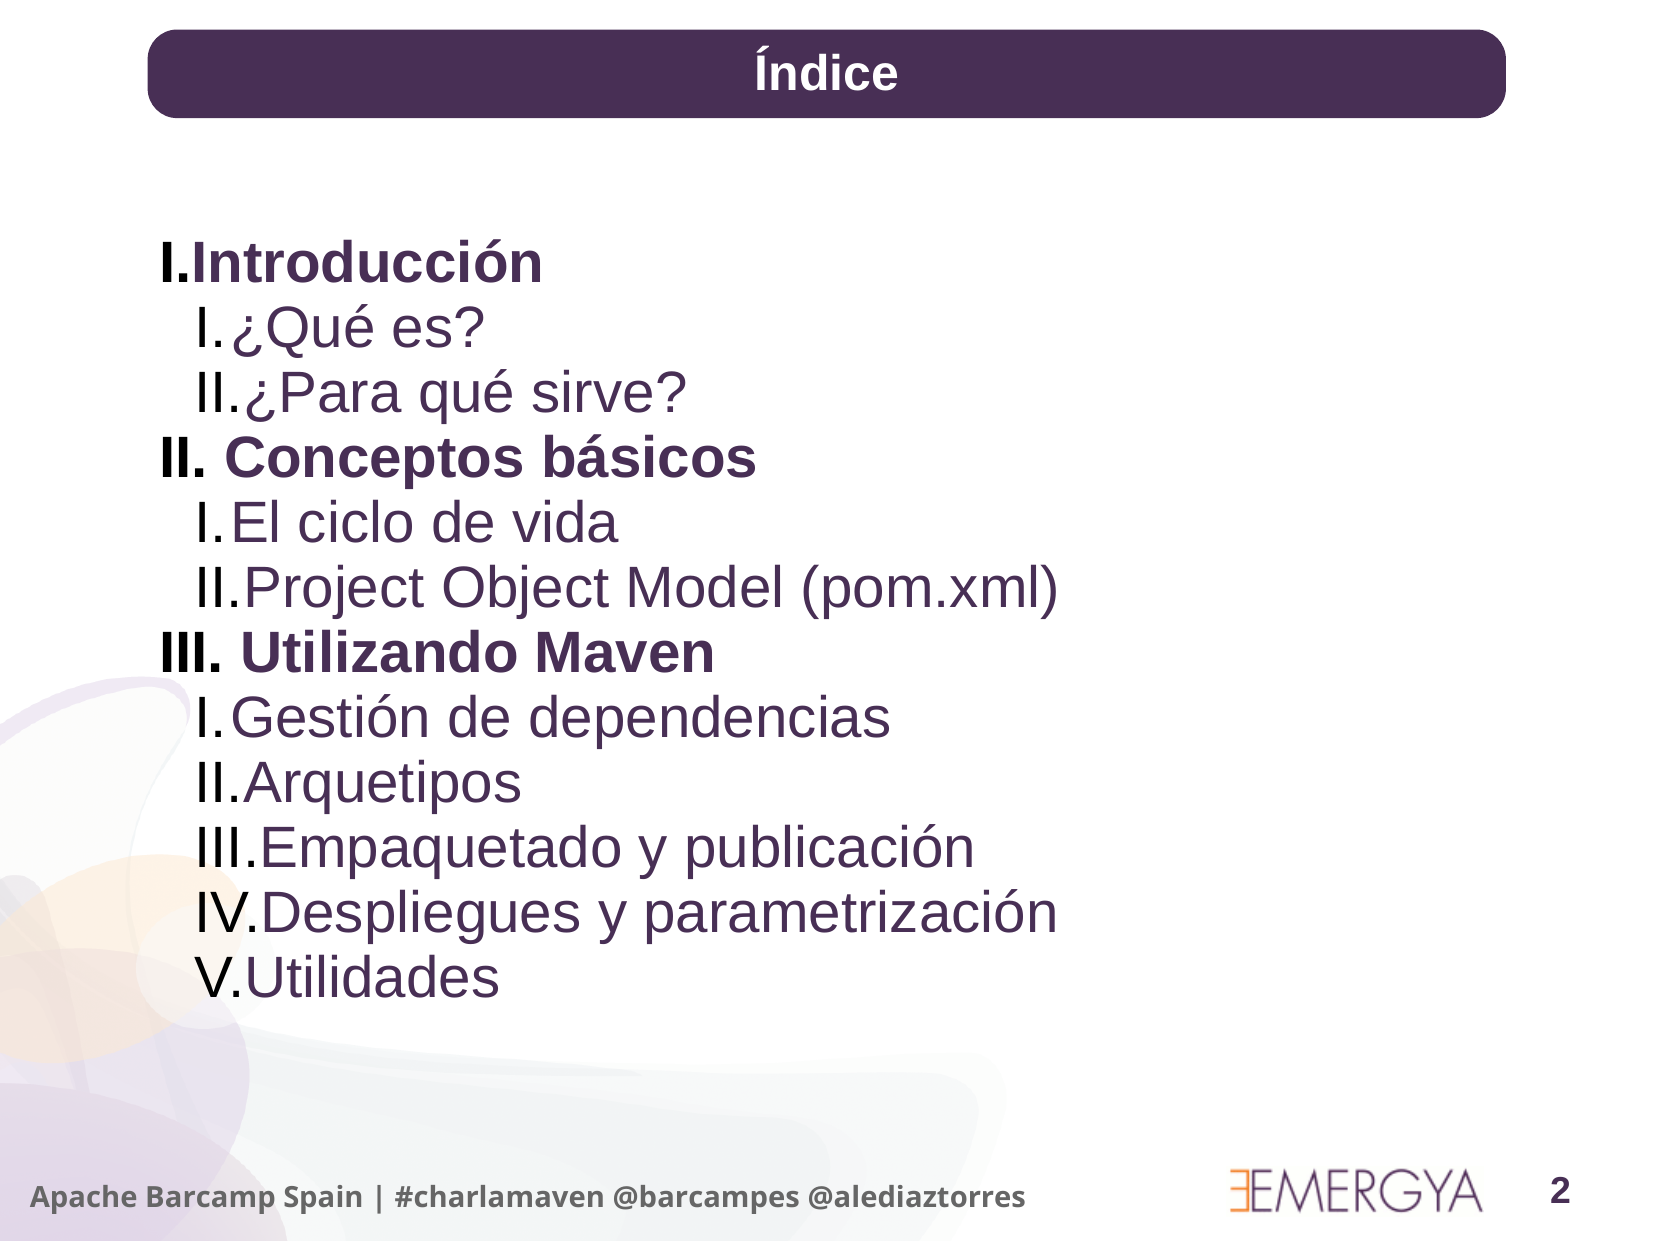

Índice
Introducción
¿Qué es?
¿Para qué sirve?
 Conceptos básicos
El ciclo de vida
Project Object Model (pom.xml)
 Utilizando Maven
Gestión de dependencias
Arquetipos
Empaquetado y publicación
Despliegues y parametrización
Utilidades